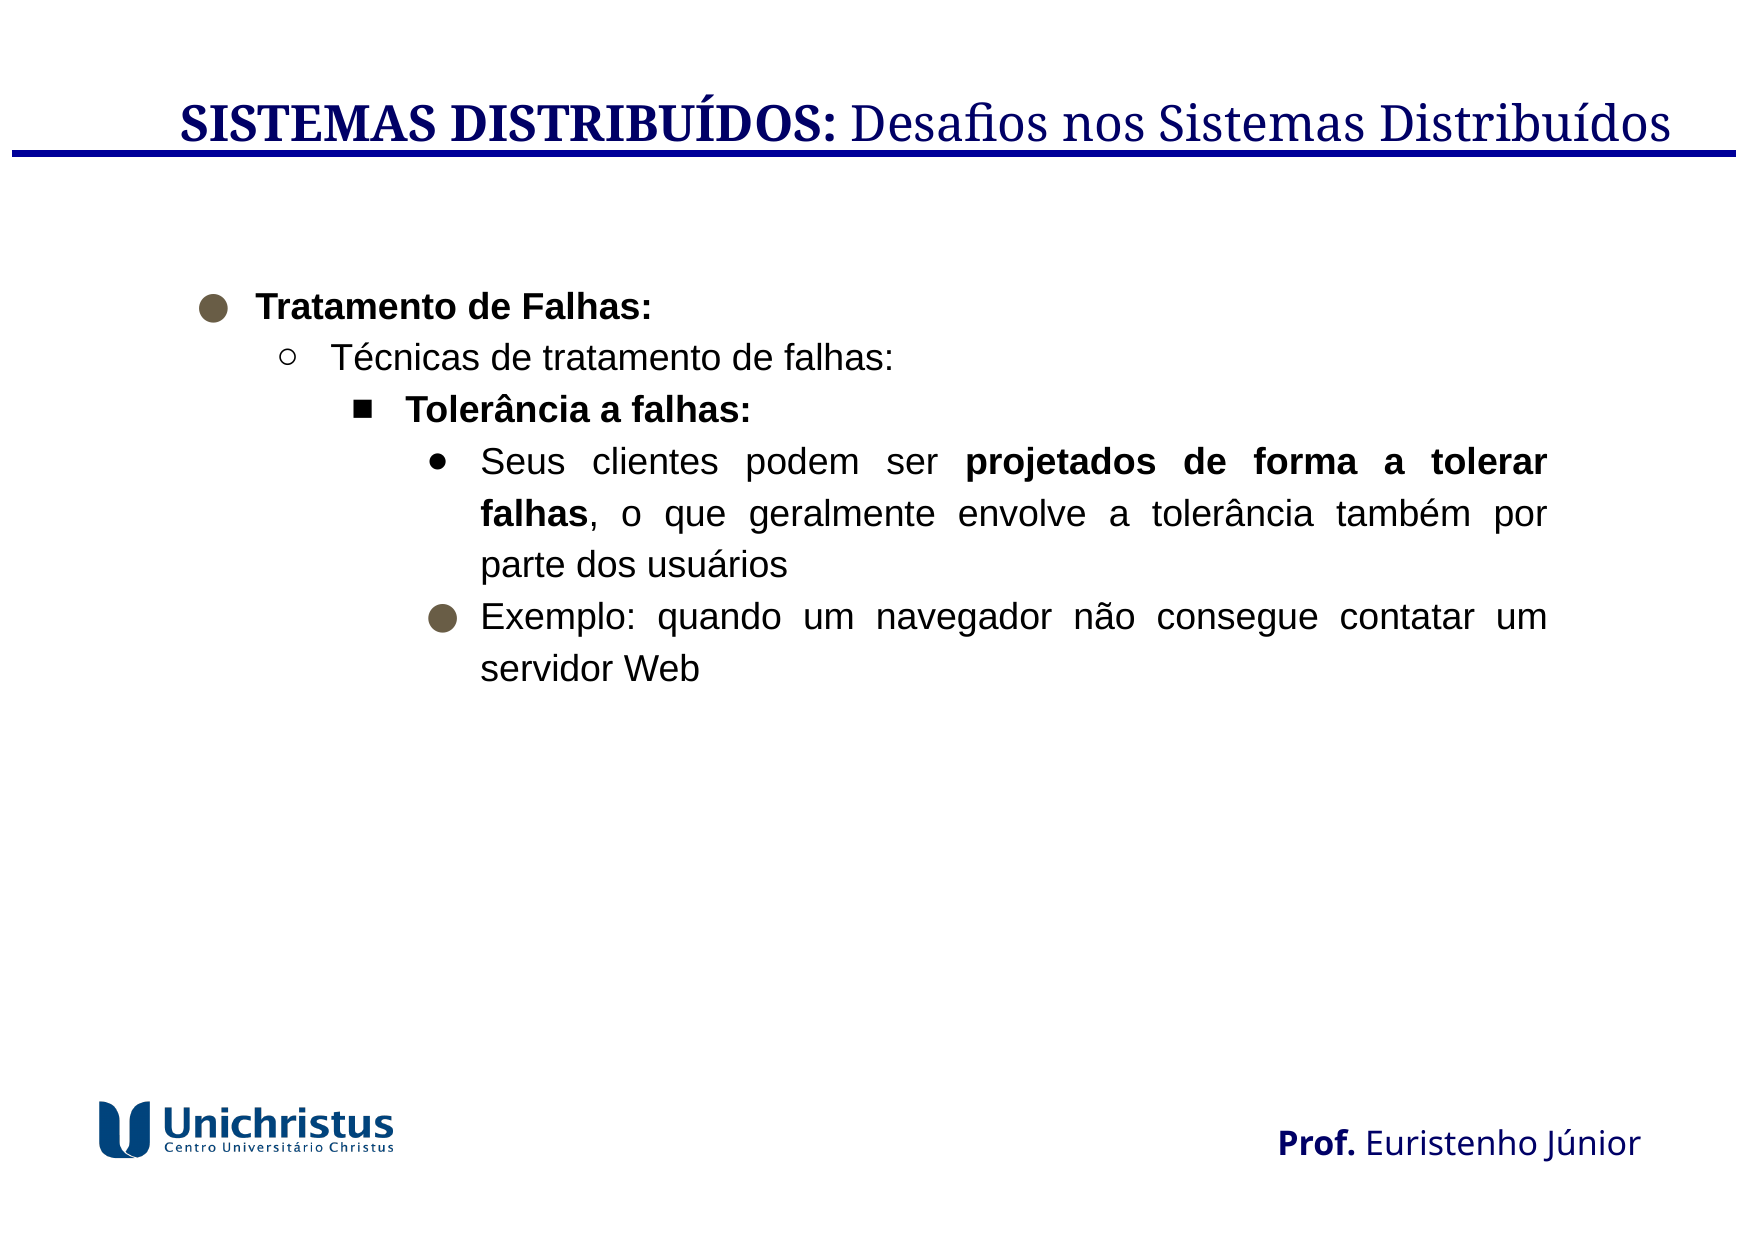

SISTEMAS DISTRIBUÍDOS: Desafios nos Sistemas Distribuídos
Tratamento de Falhas:
Técnicas de tratamento de falhas:
Tolerância a falhas:
Seus clientes podem ser projetados de forma a tolerar falhas, o que geralmente envolve a tolerância também por parte dos usuários
Exemplo: quando um navegador não consegue contatar um servidor Web
Prof. Euristenho Júnior